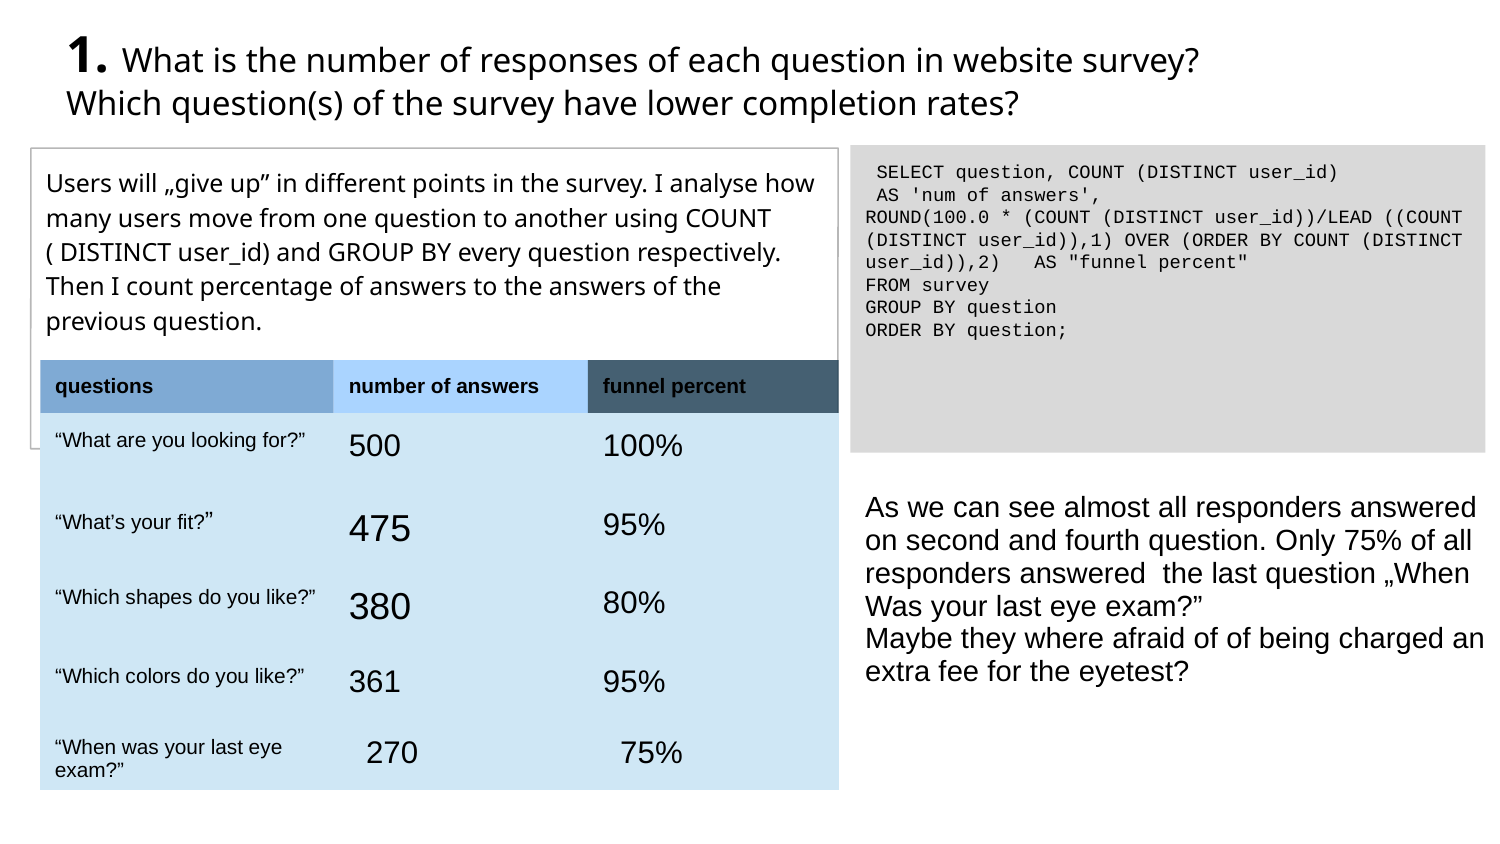

1. What is the number of responses of each question in website survey?
Which question(s) of the survey have lower completion rates?
 SELECT question, COUNT (DISTINCT user_id)
 AS 'num of answers',
ROUND(100.0 * (COUNT (DISTINCT user_id))/LEAD ((COUNT (DISTINCT user_id)),1) OVER (ORDER BY COUNT (DISTINCT user_id)),2) AS "funnel percent"
FROM survey
GROUP BY question
ORDER BY question;
Users will „give up” in different points in the survey. I analyse how many users move from one question to another using COUNT ( DISTINCT user_id) and GROUP BY every question respectively. Then I count percentage of answers to the answers of the previous question.
| questions | number of answers | funnel percent |
| --- | --- | --- |
| “What are you looking for?” | 500 | 100% |
| “What’s your fit?” | 475 | 95% |
| “Which shapes do you like?” | 380 | 80% |
| “Which colors do you like?” | 361 | 95% |
| “When was your last eye exam?” | 270 | 75% |
As we can see almost all responders answered
on second and fourth question. Only 75% of all
responders answered the last question „When
Was your last eye exam?”
Maybe they where afraid of of being charged an
extra fee for the eyetest?